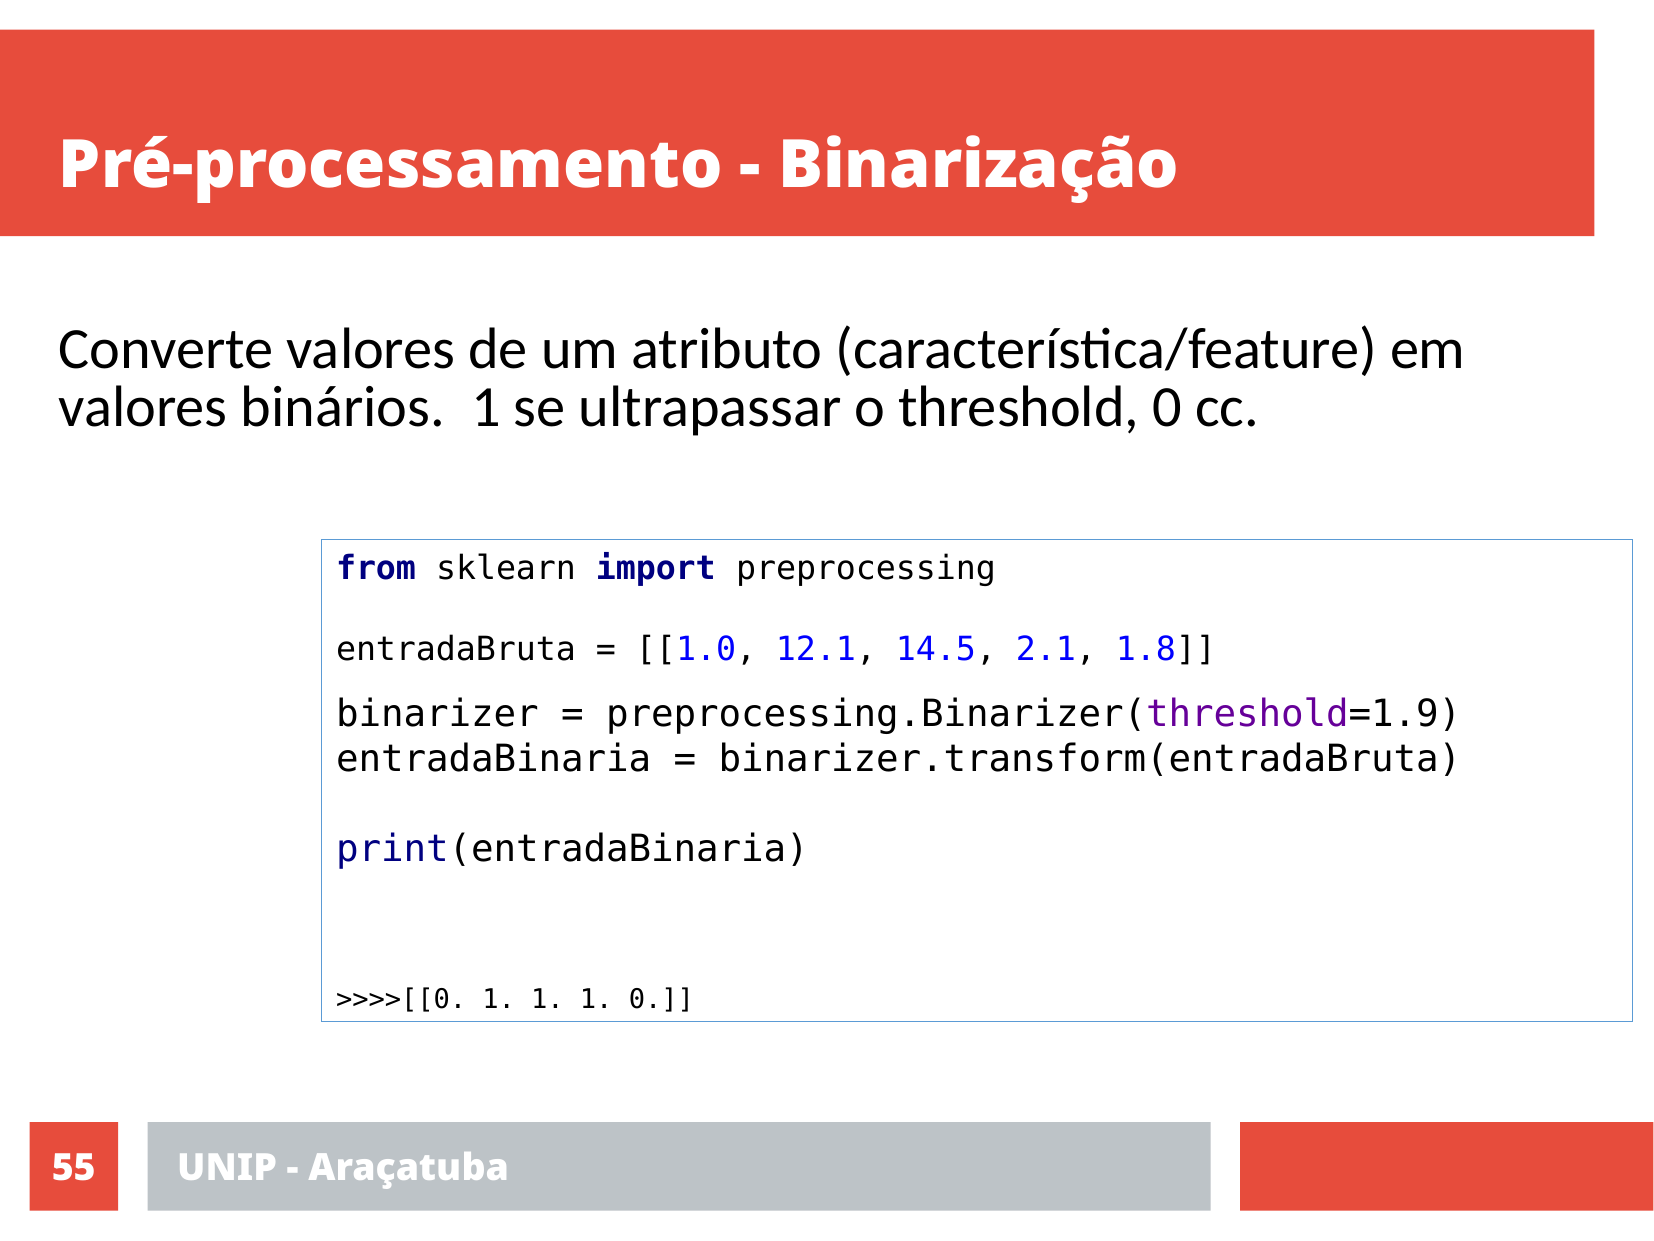

# Pré-processamento - Binarização
Converte valores de um atributo (característica/feature) em valores binários. 1 se ultrapassar o threshold, 0 cc.
from sklearn import preprocessing
entradaBruta = [[1.0, 12.1, 14.5, 2.1, 1.8]]
binarizer = preprocessing.Binarizer(threshold=1.9)
entradaBinaria = binarizer.transform(entradaBruta)
print(entradaBinaria)
>>>>[[0. 1. 1. 1. 0.]]
55
UNIP - Araçatuba